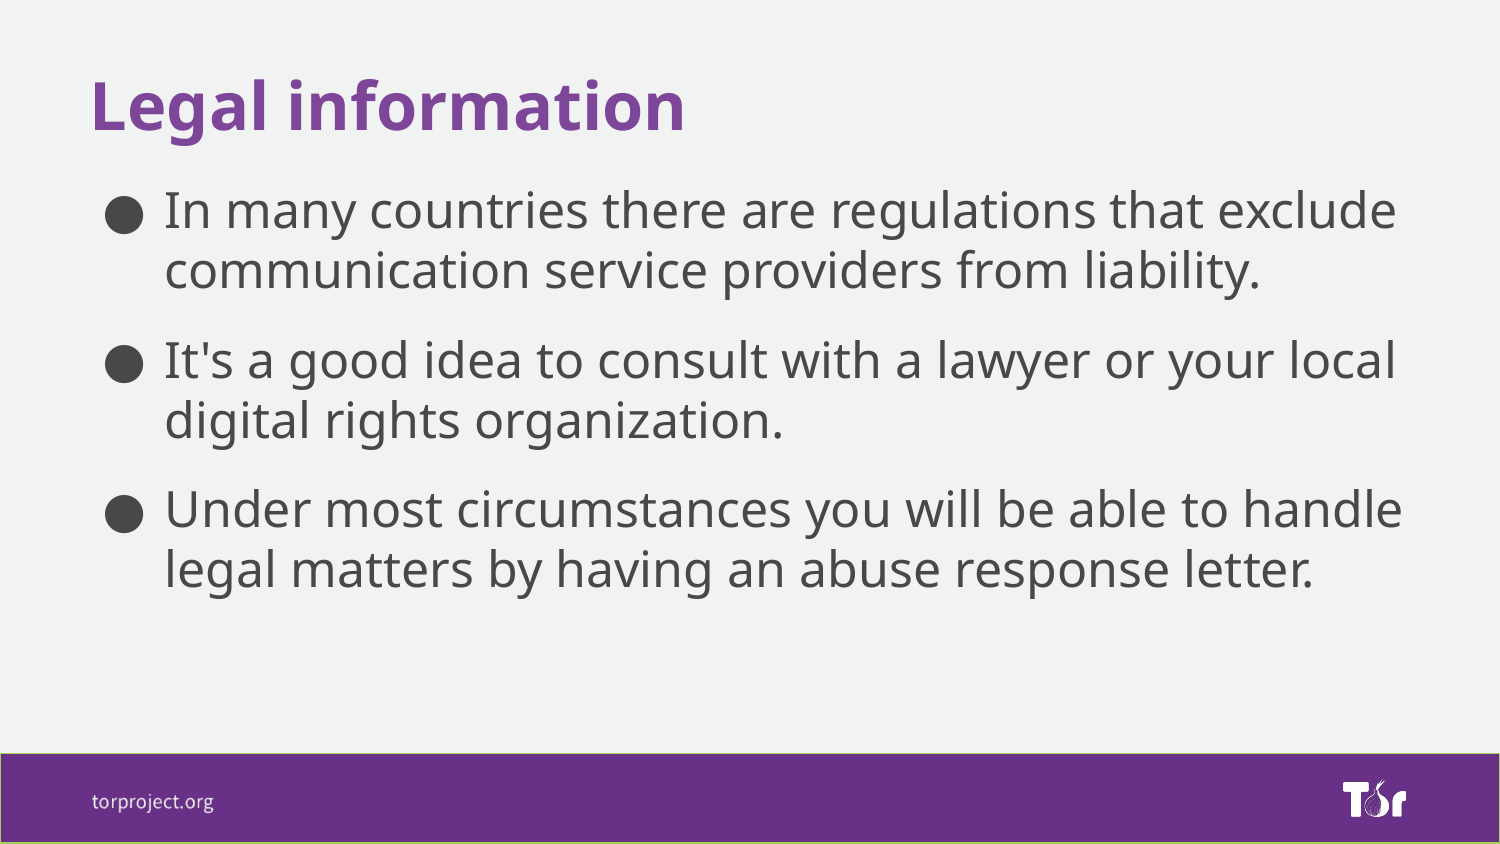

Legal information
In many countries there are regulations that exclude communication service providers from liability.
It's a good idea to consult with a lawyer or your local digital rights organization.
Under most circumstances you will be able to handle legal matters by having an abuse response letter.